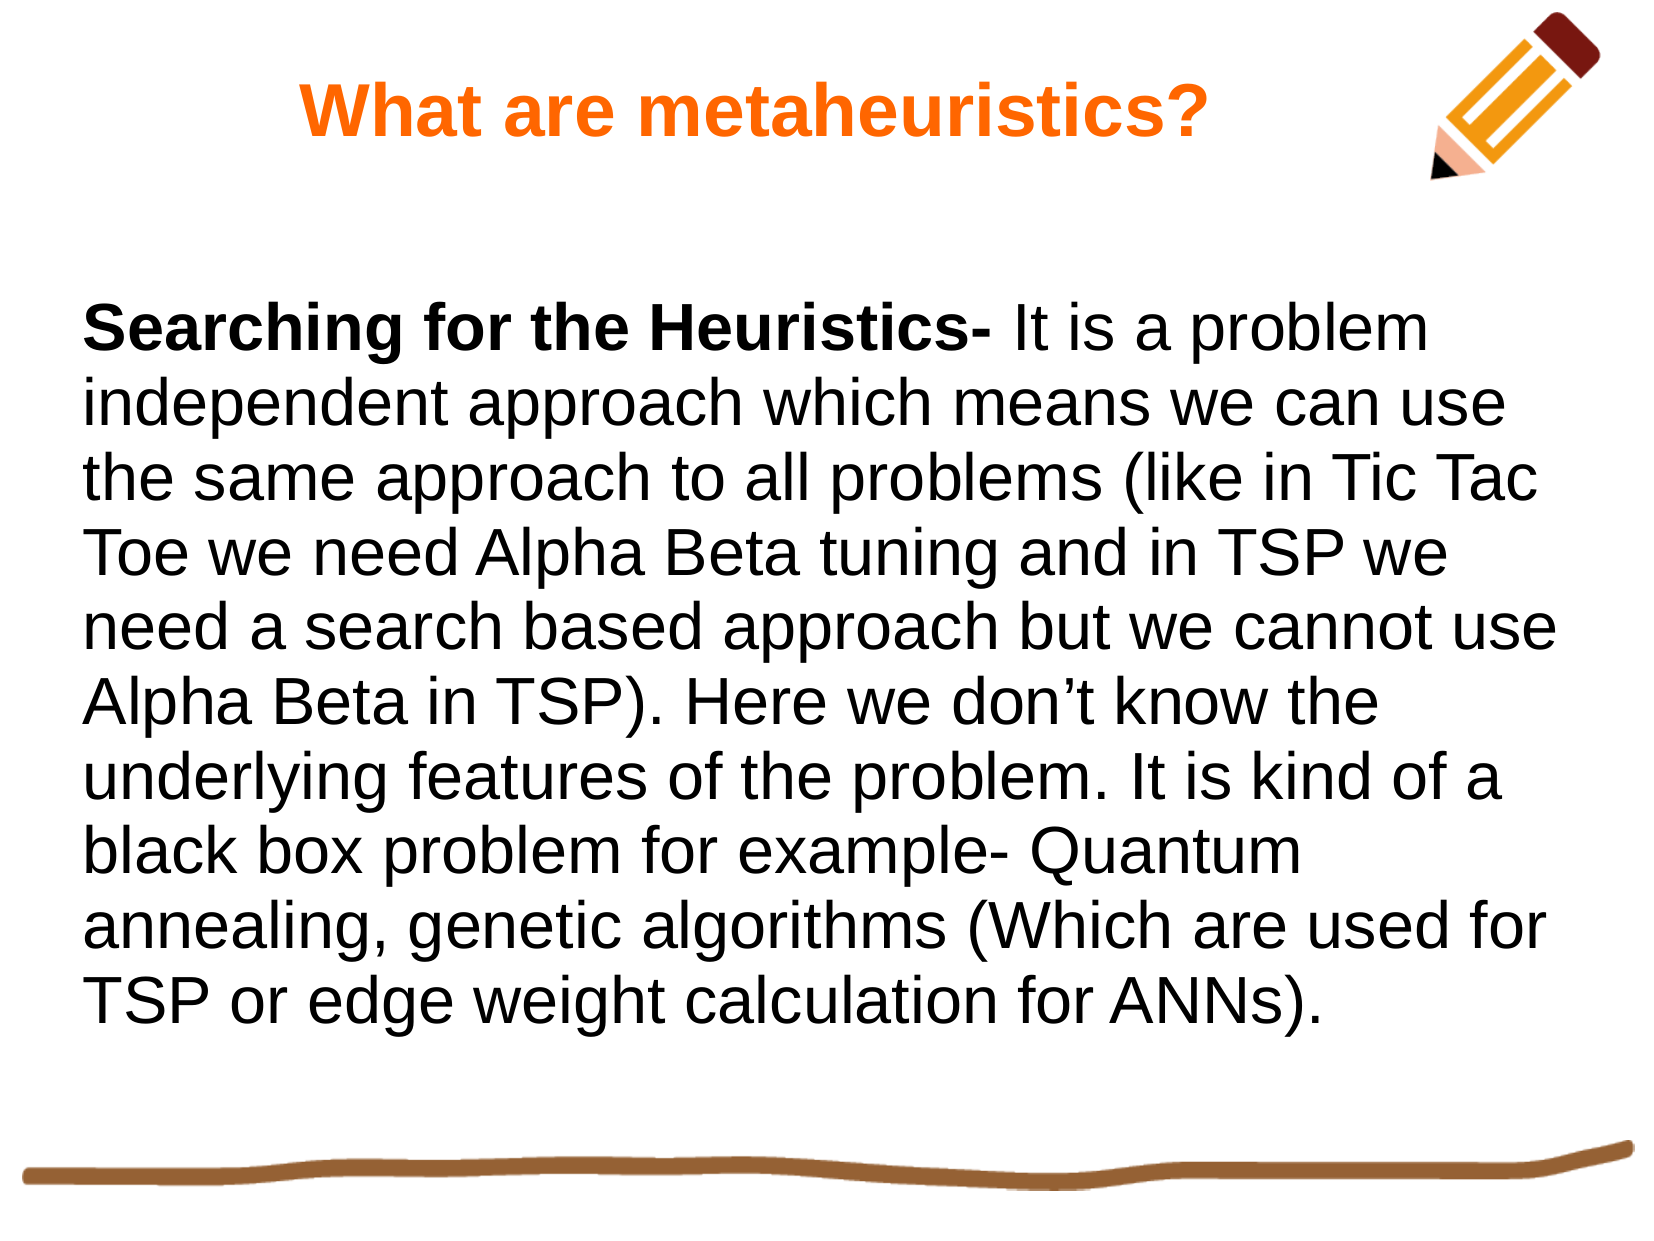

# What are metaheuristics?
Searching for the Heuristics- It is a problem independent approach which means we can use the same approach to all problems (like in Tic Tac Toe we need Alpha Beta tuning and in TSP we need a search based approach but we cannot use Alpha Beta in TSP). Here we don’t know the underlying features of the problem. It is kind of a black box problem for example- Quantum annealing, genetic algorithms (Which are used for TSP or edge weight calculation for ANNs).